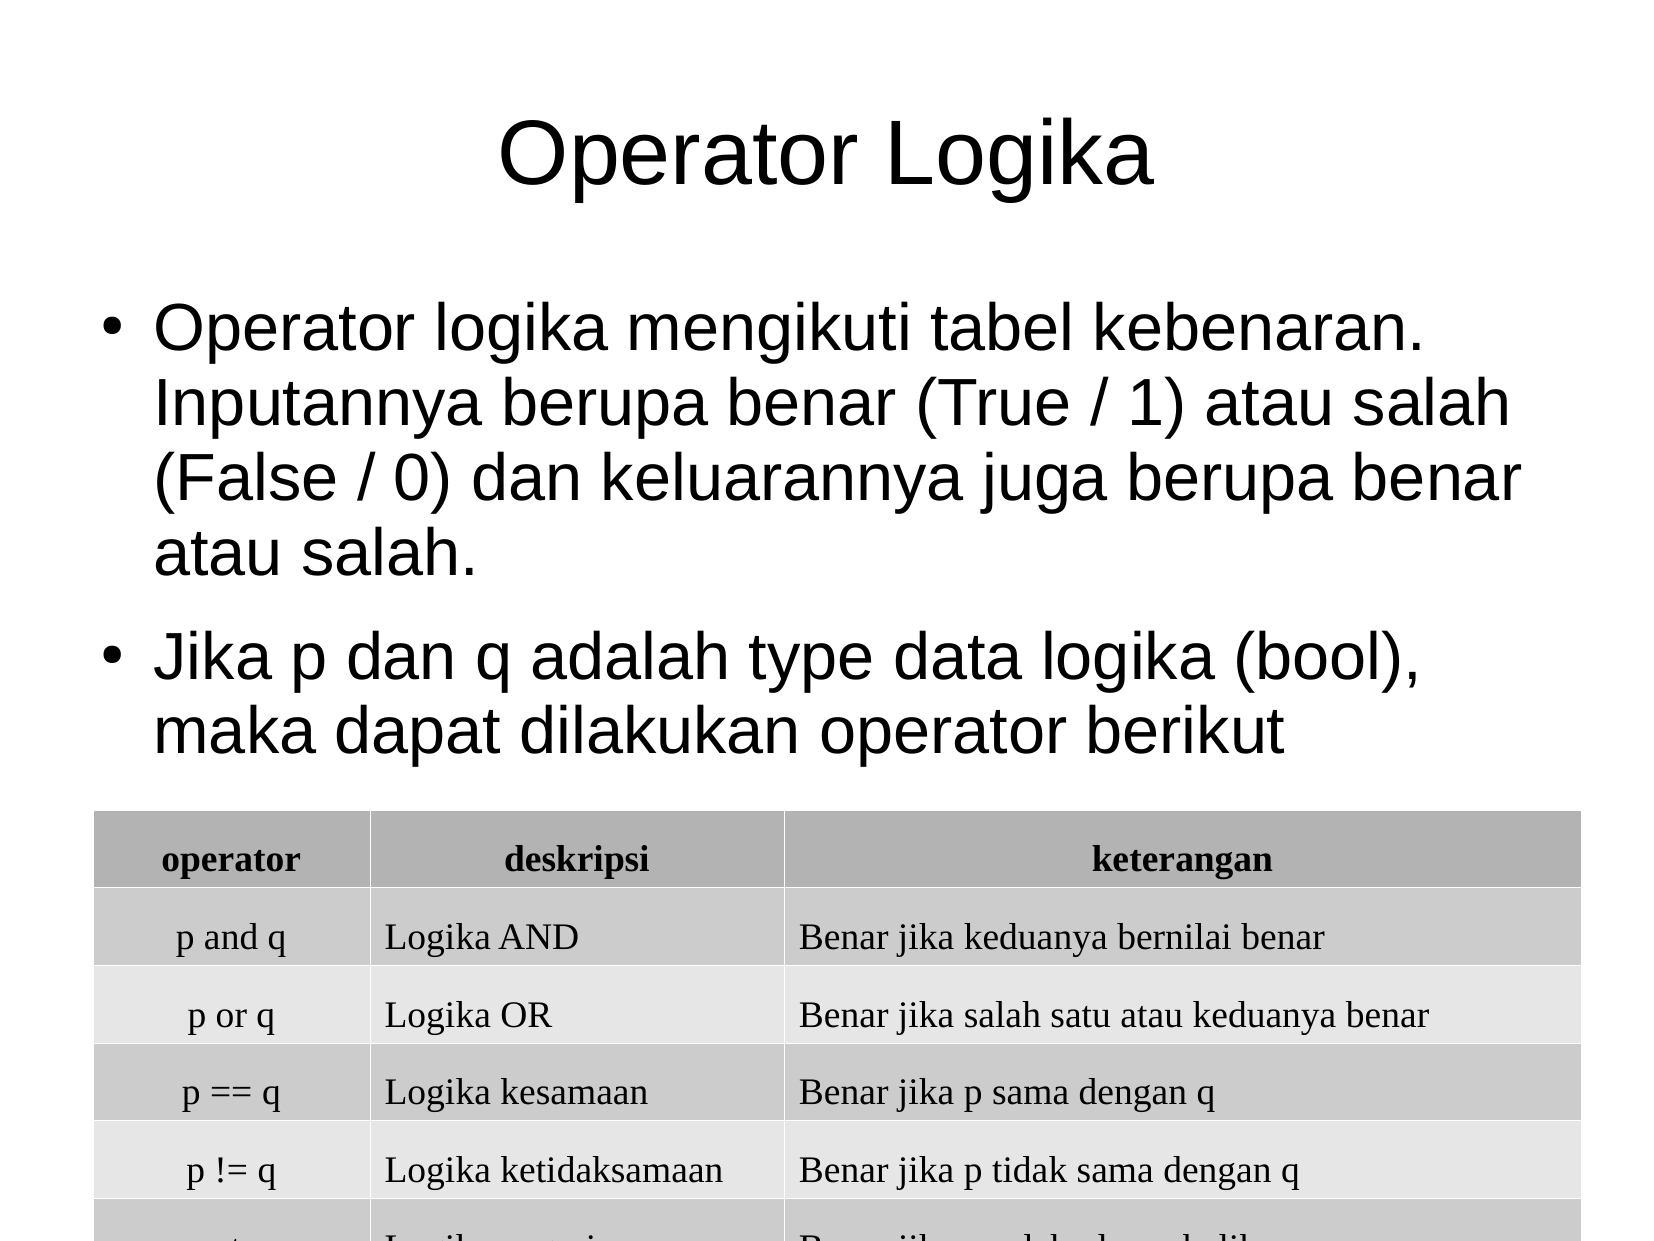

# Operator Logika
Operator logika mengikuti tabel kebenaran. Inputannya berupa benar (True / 1) atau salah (False / 0) dan keluarannya juga berupa benar atau salah.
Jika p dan q adalah type data logika (bool), maka dapat dilakukan operator berikut
| operator | deskripsi | keterangan |
| --- | --- | --- |
| p and q | Logika AND | Benar jika keduanya bernilai benar |
| p or q | Logika OR | Benar jika salah satu atau keduanya benar |
| p == q | Logika kesamaan | Benar jika p sama dengan q |
| p != q | Logika ketidaksamaan | Benar jika p tidak sama dengan q |
| not p | Logika negasi | Benar jika p salah, dan sebaliknya |